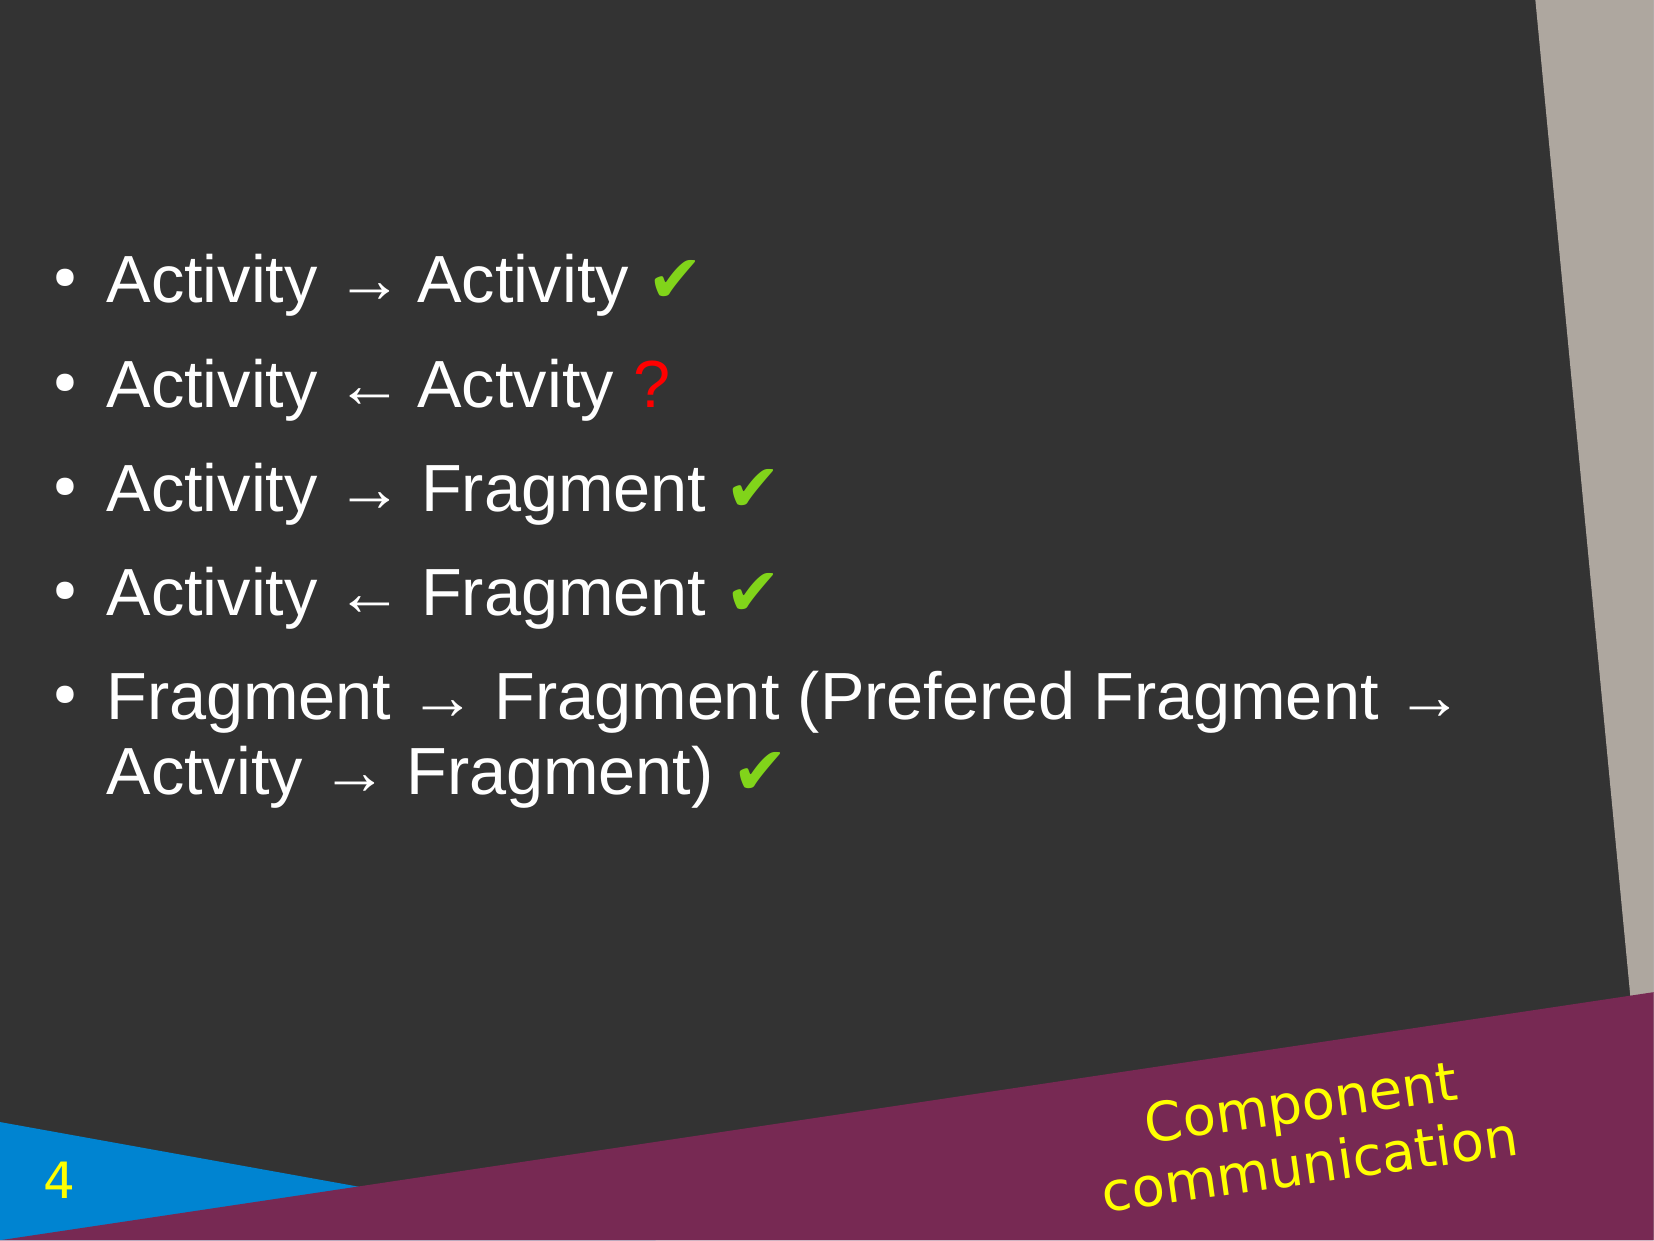

Activity → Activity ✔
Activity ← Actvity ?
Activity → Fragment ✔
Activity ← Fragment ✔
Fragment → Fragment (Prefered Fragment → Actvity → Fragment) ✔
# Component communication
4